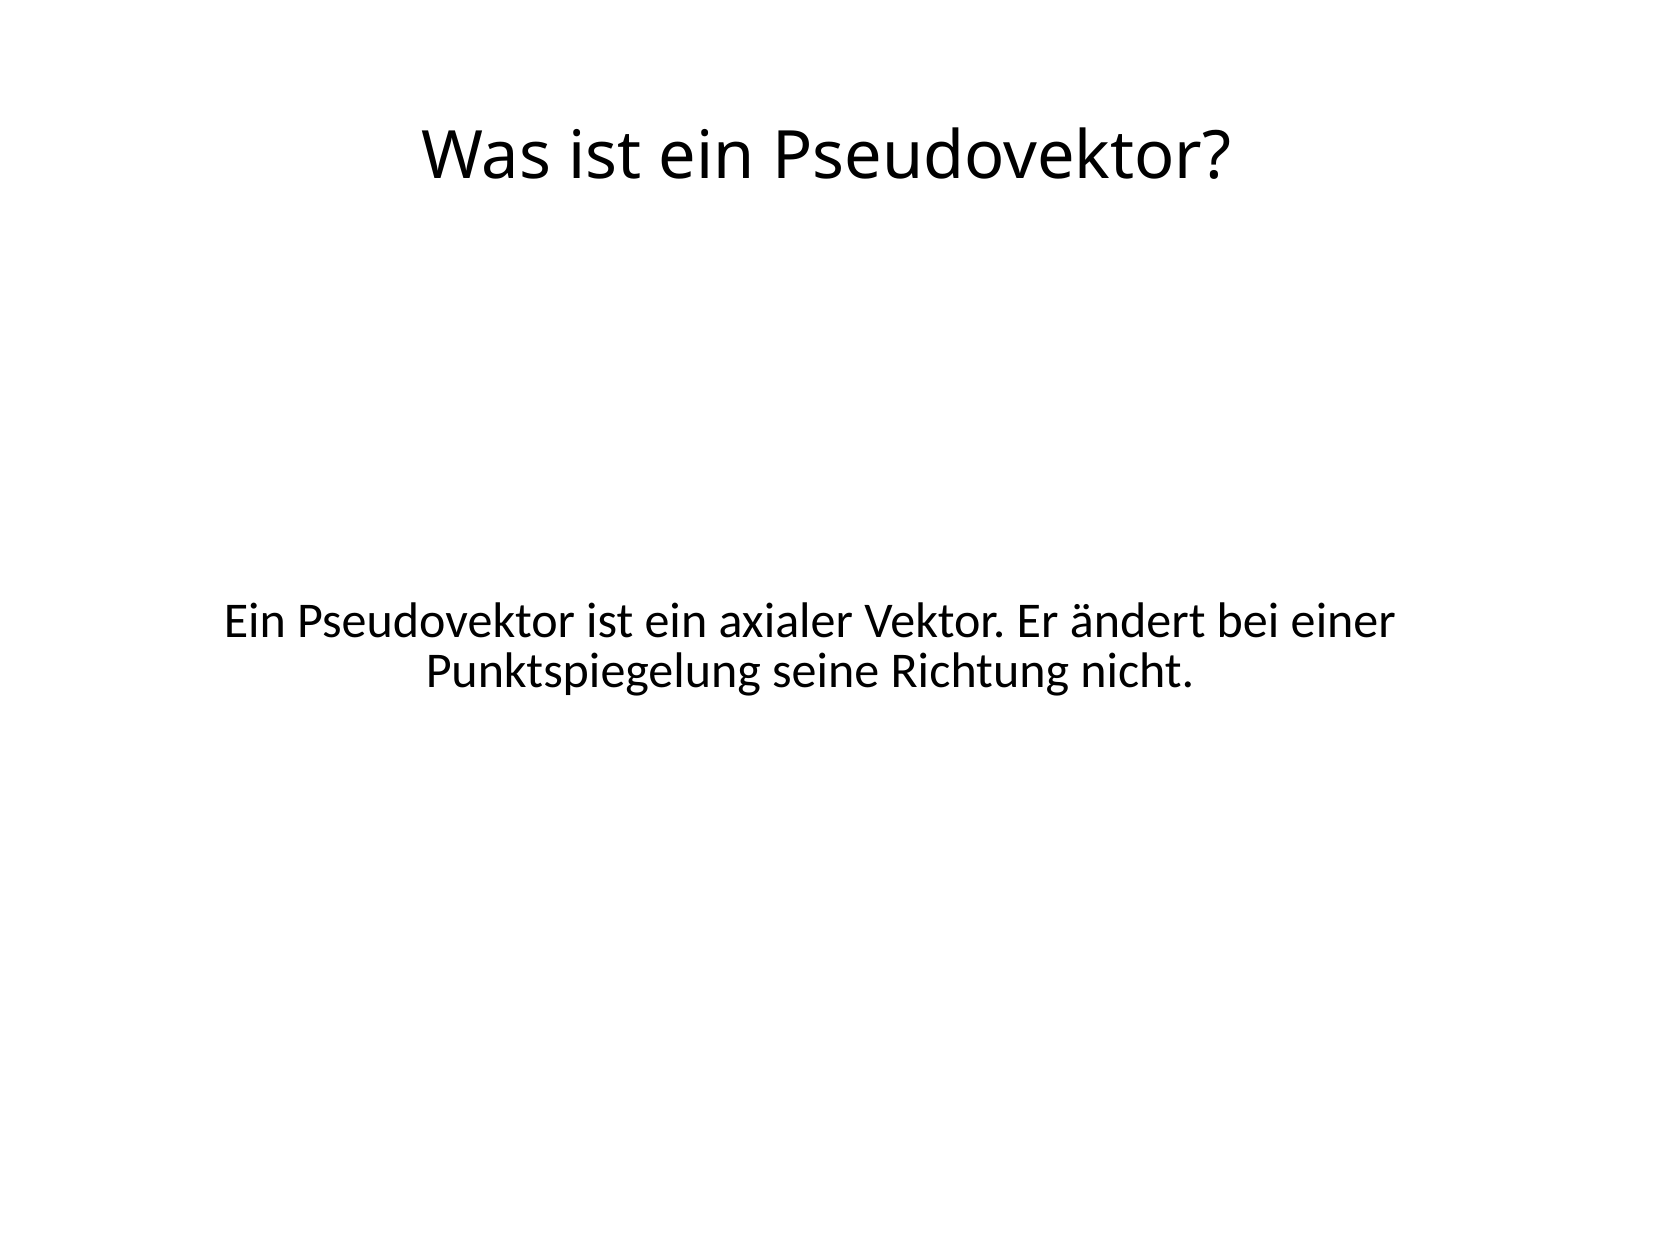

# Was ist ein Pseudovektor?
Ein Pseudovektor ist ein axialer Vektor. Er ändert bei einer Punktspiegelung seine Richtung nicht.